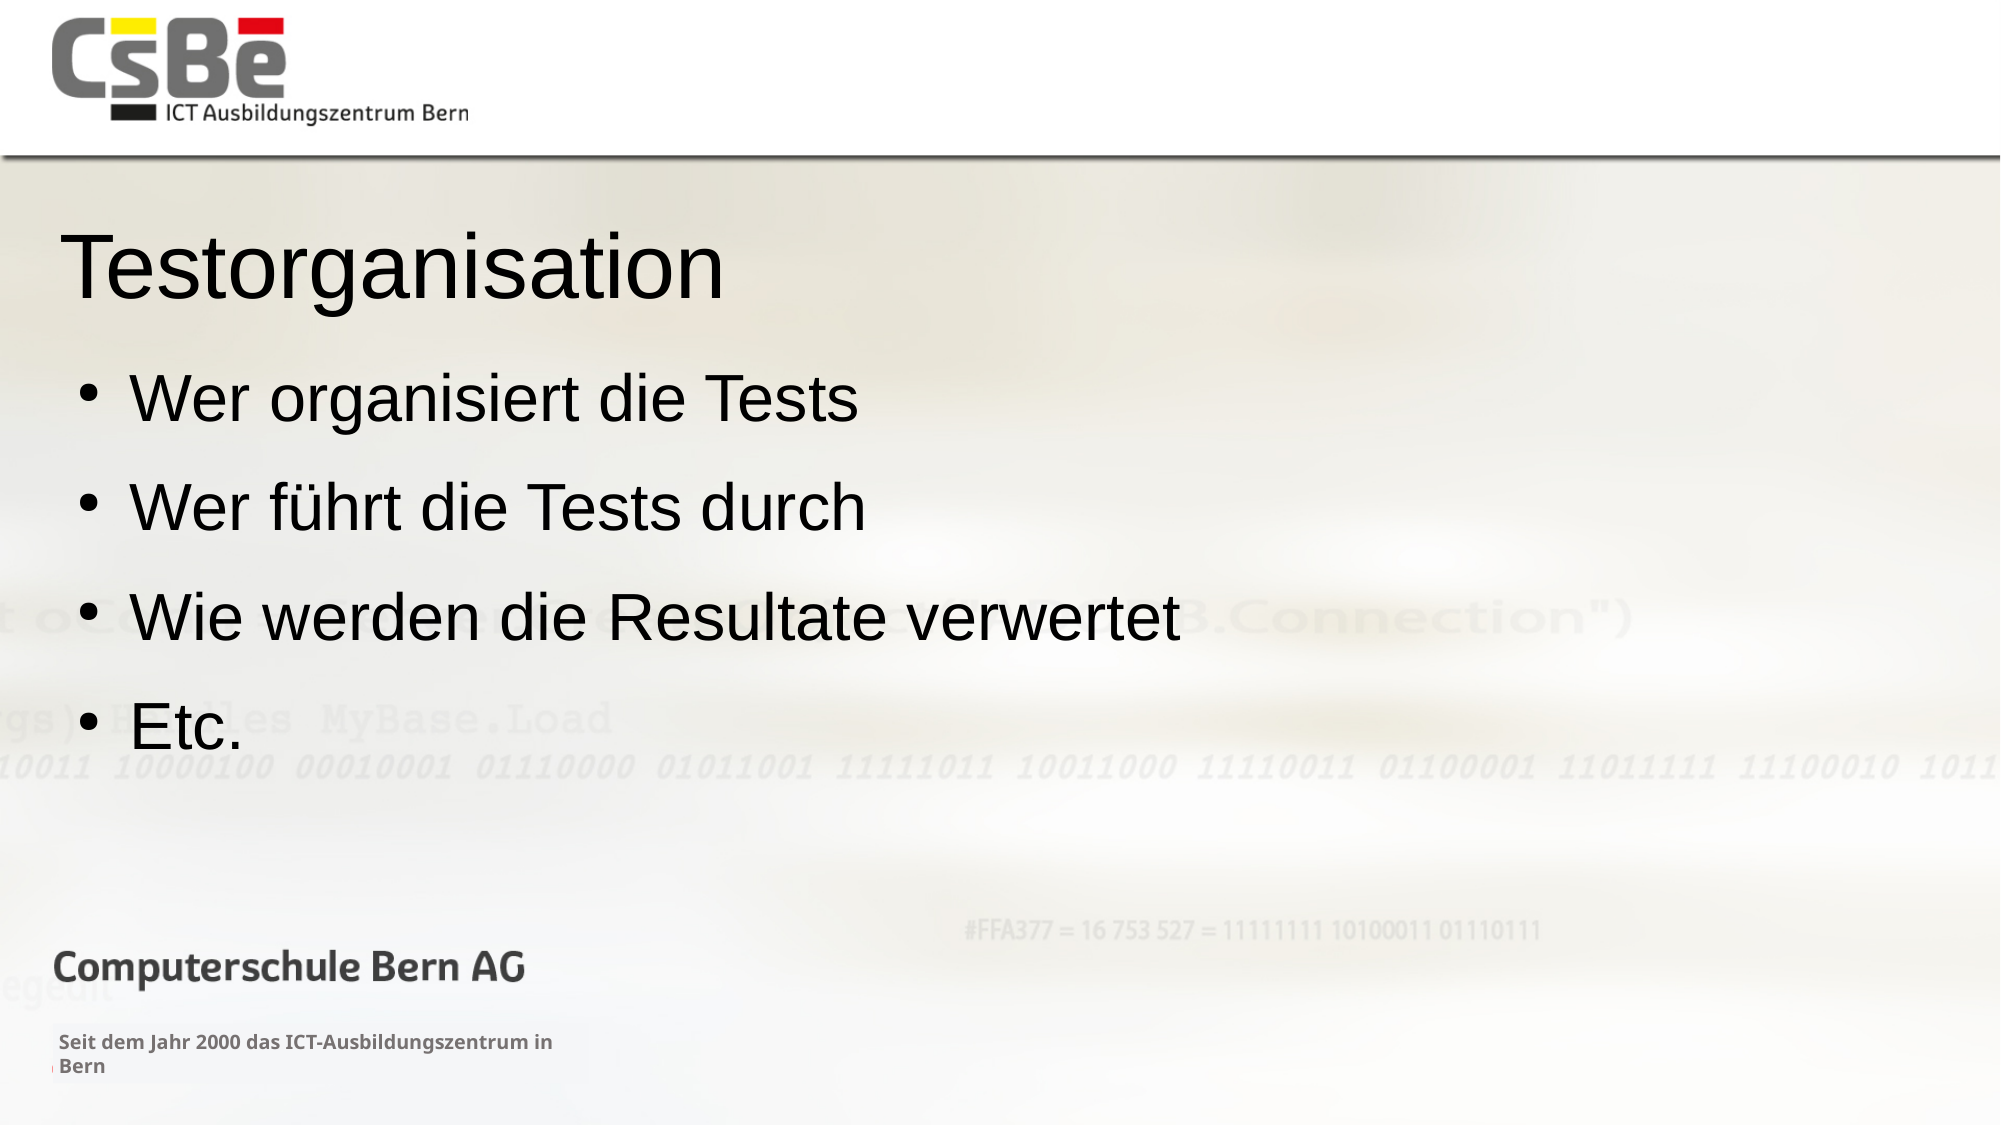

Testorganisation
# Wer organisiert die Tests
Wer führt die Tests durch
Wie werden die Resultate verwertet
Etc.